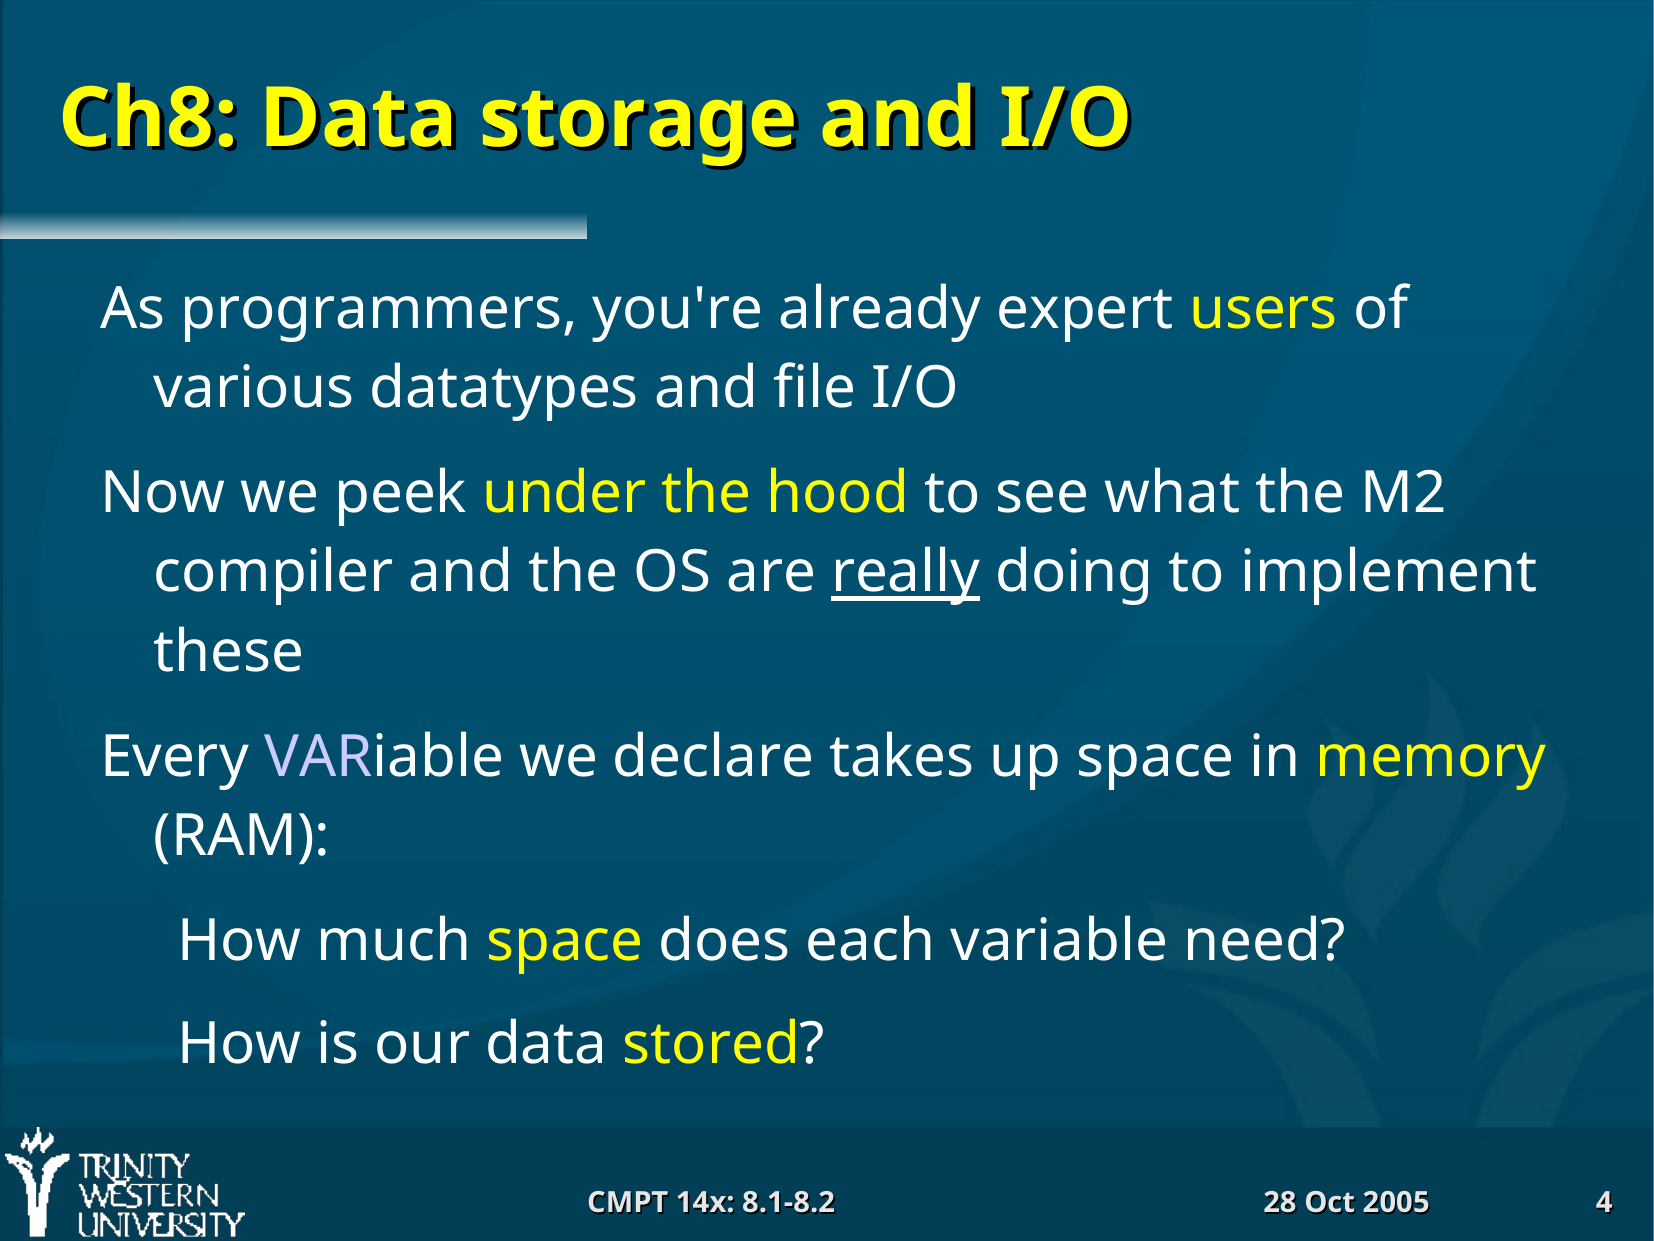

# Ch8: Data storage and I/O
As programmers, you're already expert users of various datatypes and file I/O
Now we peek under the hood to see what the M2 compiler and the OS are really doing to implement these
Every VARiable we declare takes up space in memory (RAM):
How much space does each variable need?
How is our data stored?
CMPT 14x: 8.1-8.2
28 Oct 2005
4